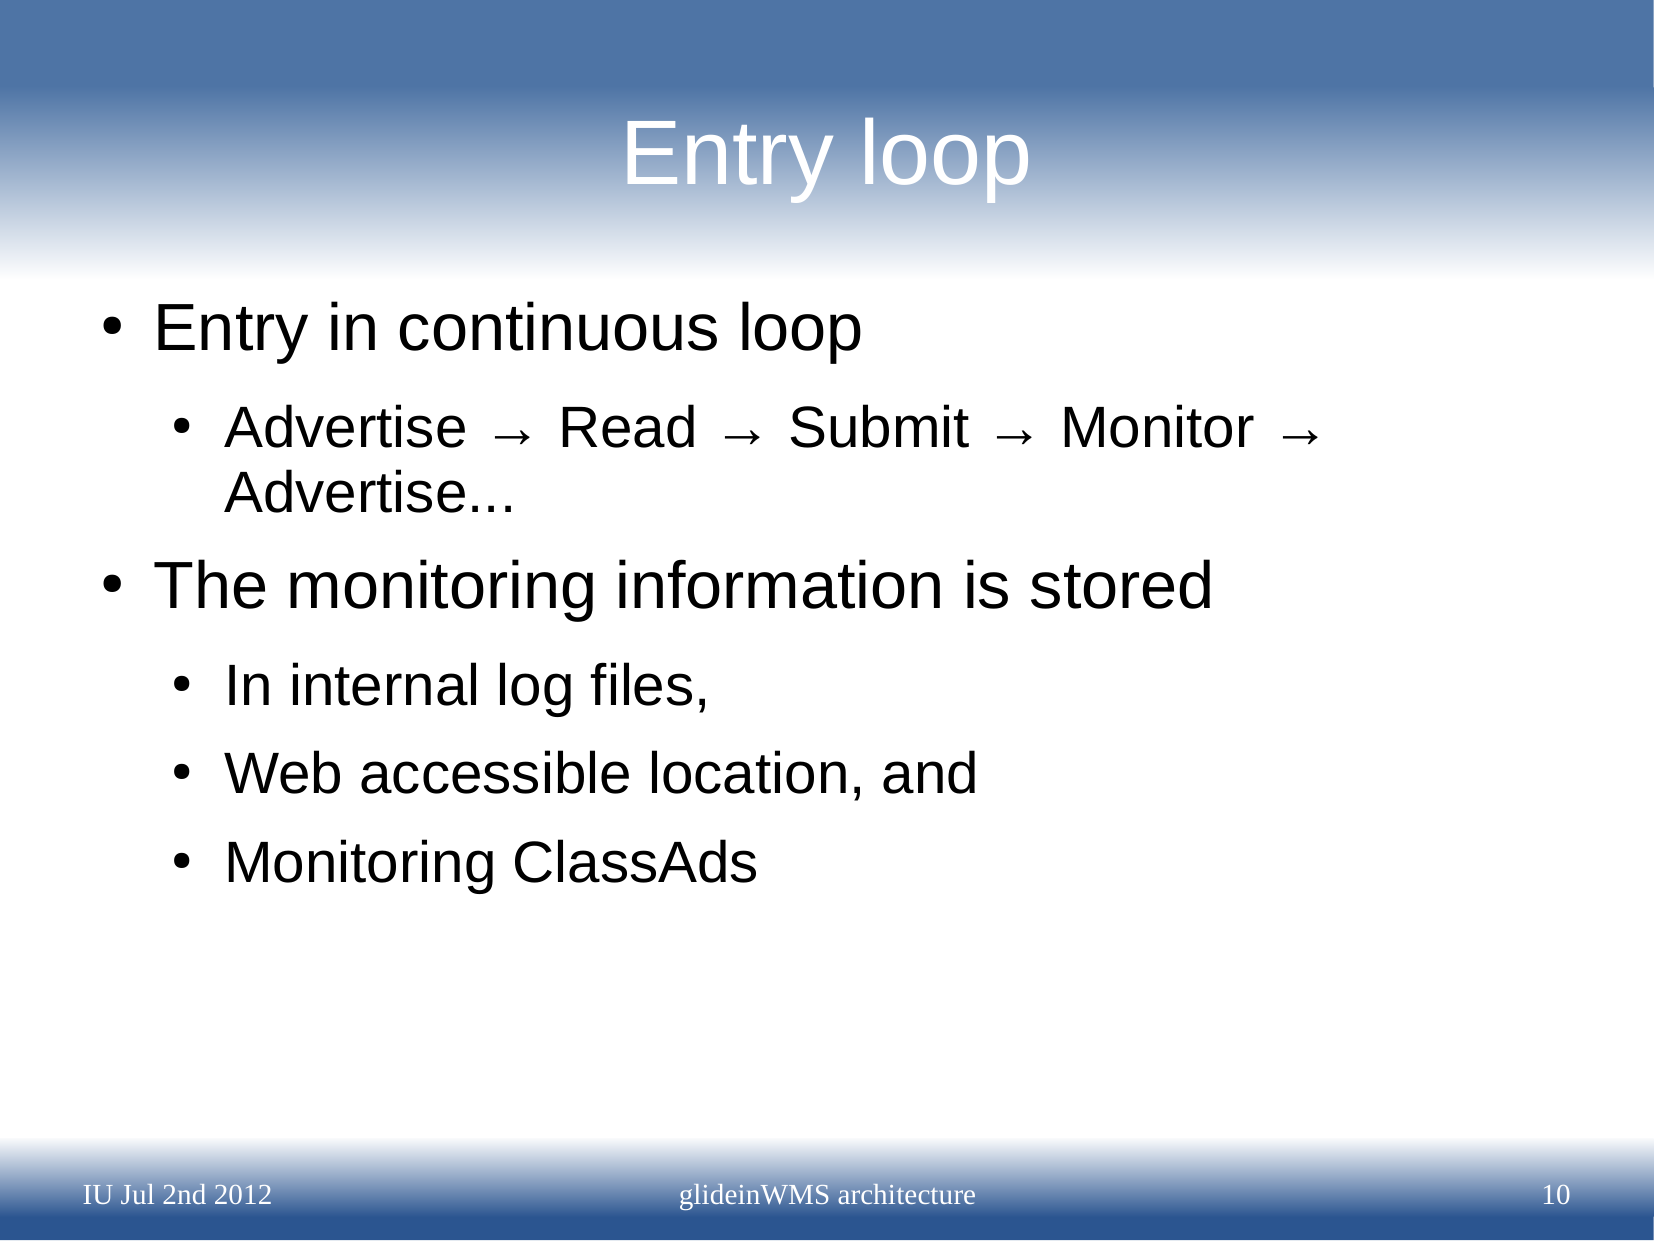

# Entry loop
Entry in continuous loop
Advertise → Read → Submit → Monitor → Advertise...
The monitoring information is stored
In internal log files,
Web accessible location, and
Monitoring ClassAds
IU Jul 2nd 2012
glideinWMS architecture
10